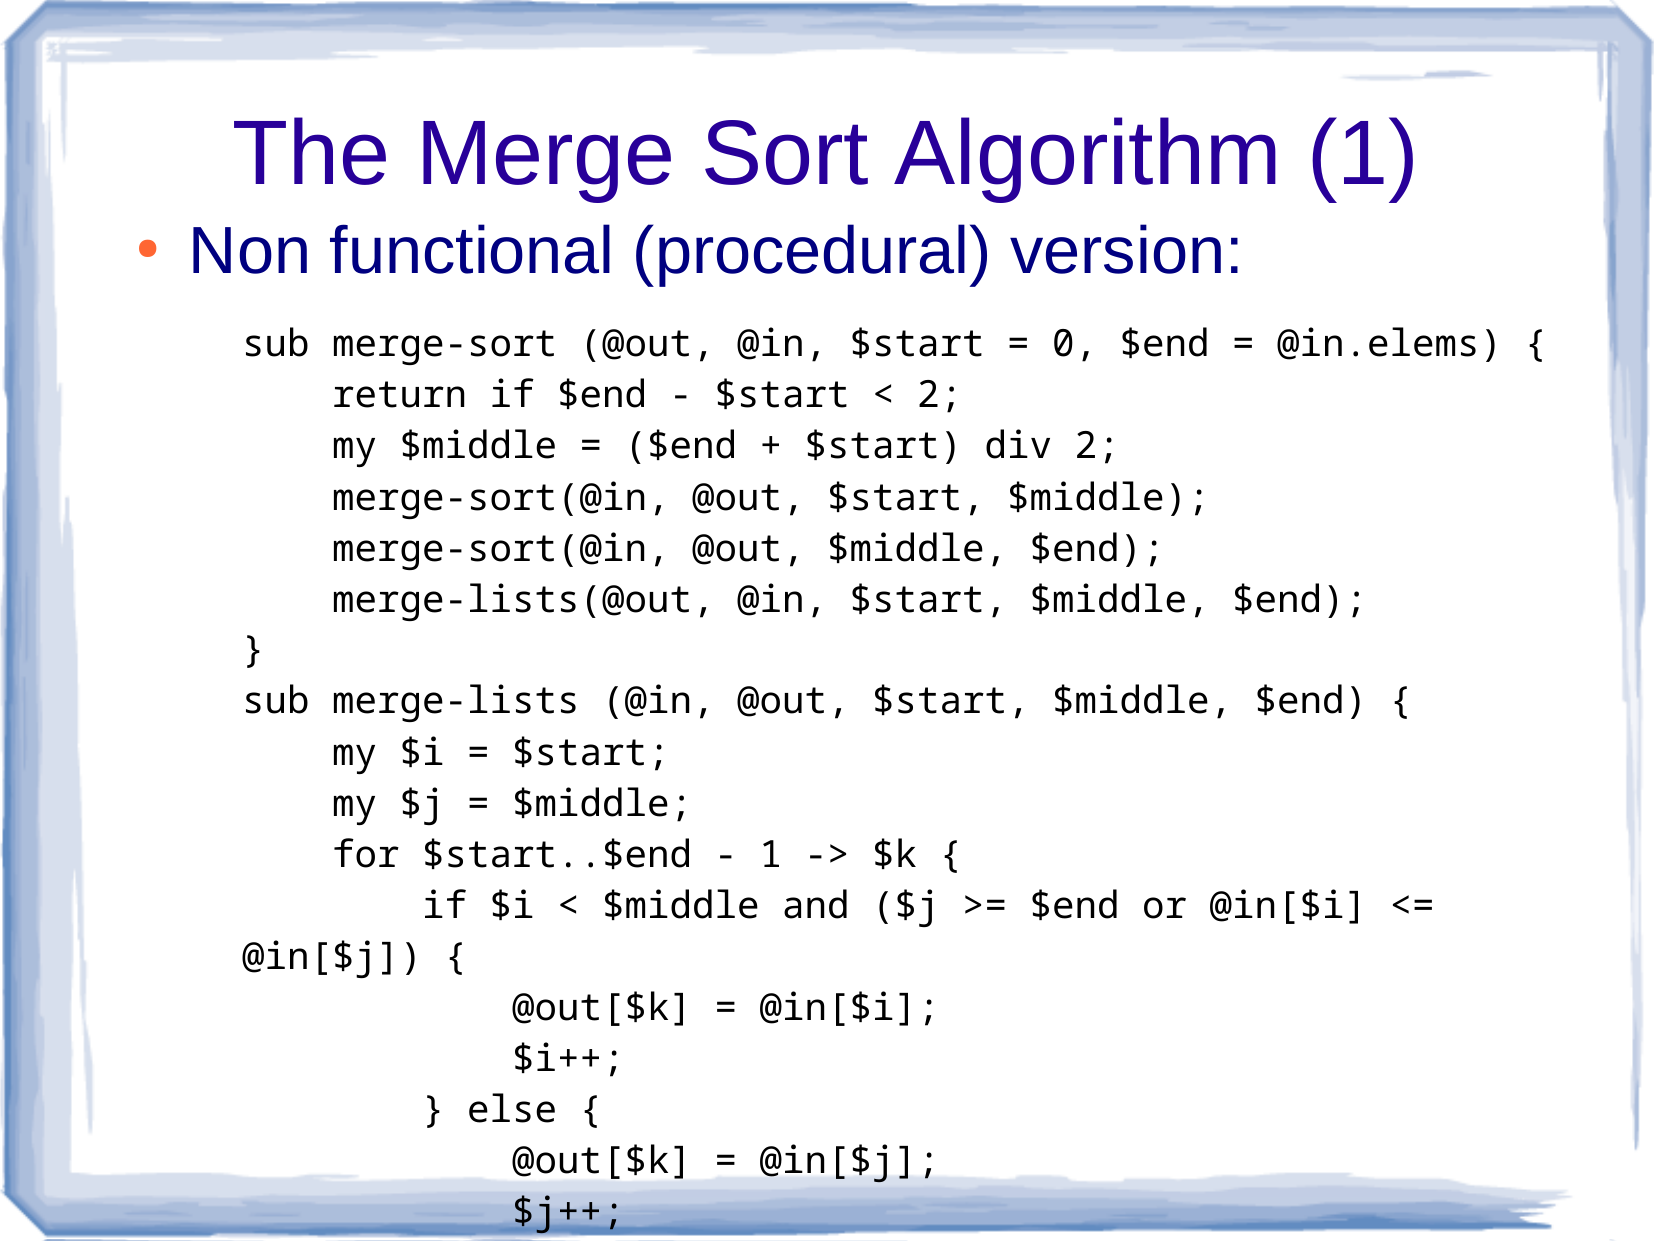

# The Merge Sort Algorithm (1)
Non functional (procedural) version:
sub merge-sort (@out, @in, $start = 0, $end = @in.elems) {
 return if $end - $start < 2;
 my $middle = ($end + $start) div 2;
 merge-sort(@in, @out, $start, $middle);
 merge-sort(@in, @out, $middle, $end);
 merge-lists(@out, @in, $start, $middle, $end);
}
sub merge-lists (@in, @out, $start, $middle, $end) {
 my $i = $start;
 my $j = $middle;
 for $start..$end - 1 -> $k {
 if $i < $middle and ($j >= $end or @in[$i] <= @in[$j]) {
 @out[$k] = @in[$i];
 $i++;
 } else {
 @out[$k] = @in[$j];
 $j++;
 }
 }
}